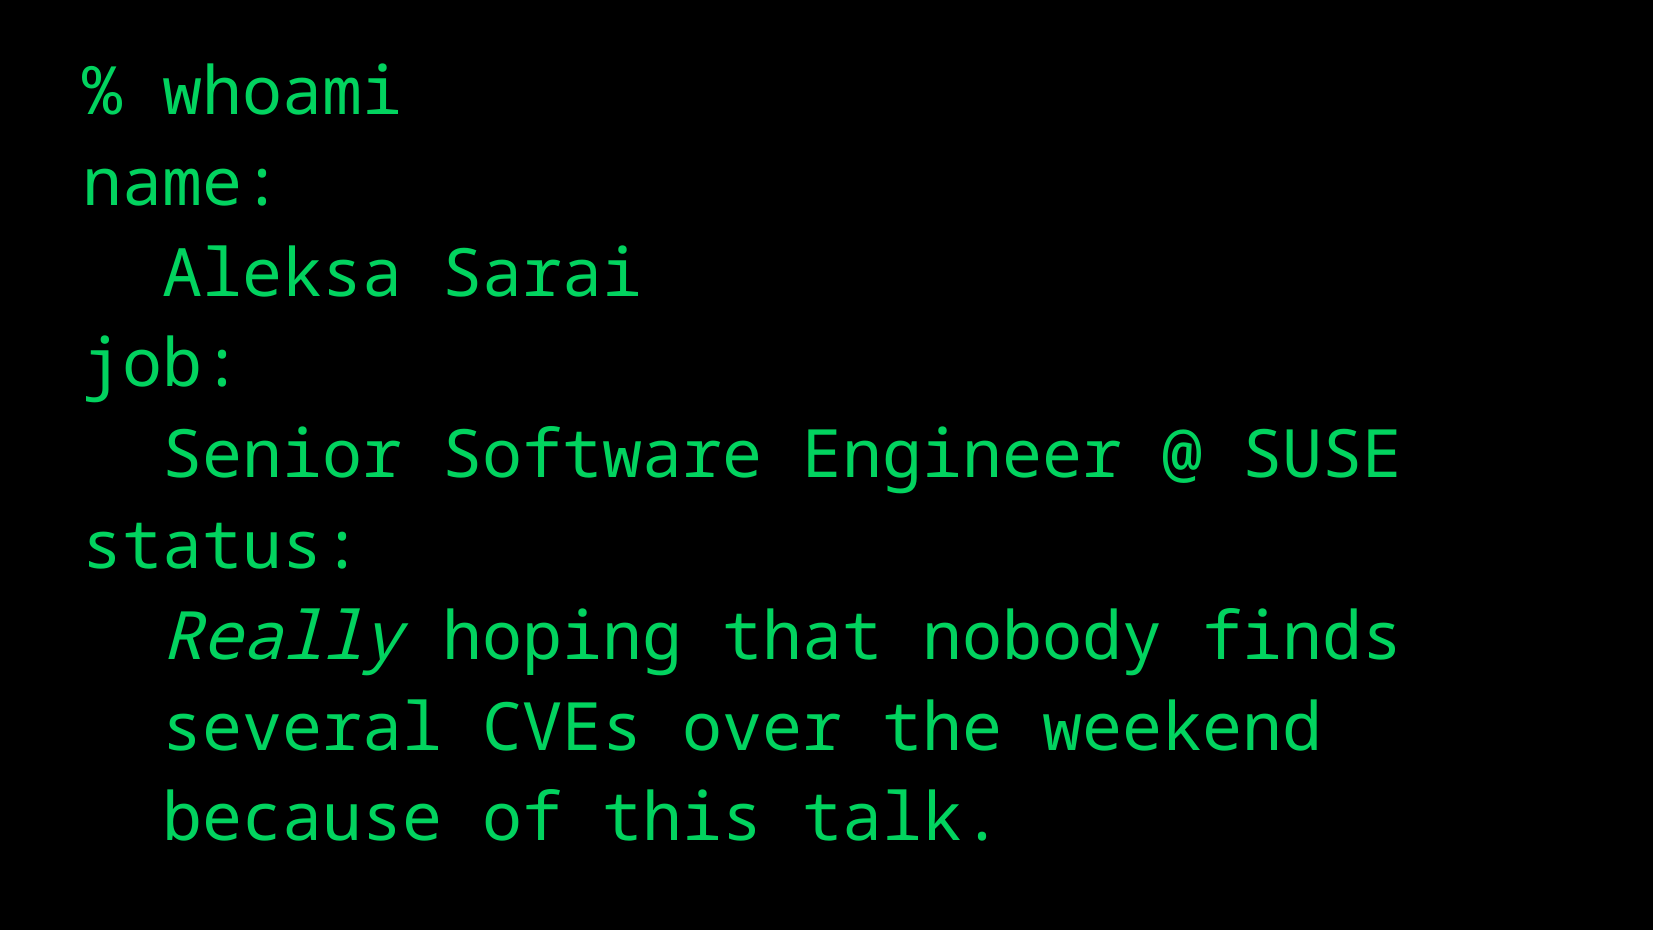

# % whoami
name:
 Aleksa Sarai
job:
 Senior Software Engineer @ SUSE
status:
 Really hoping that nobody finds
 several CVEs over the weekend
 because of this talk.